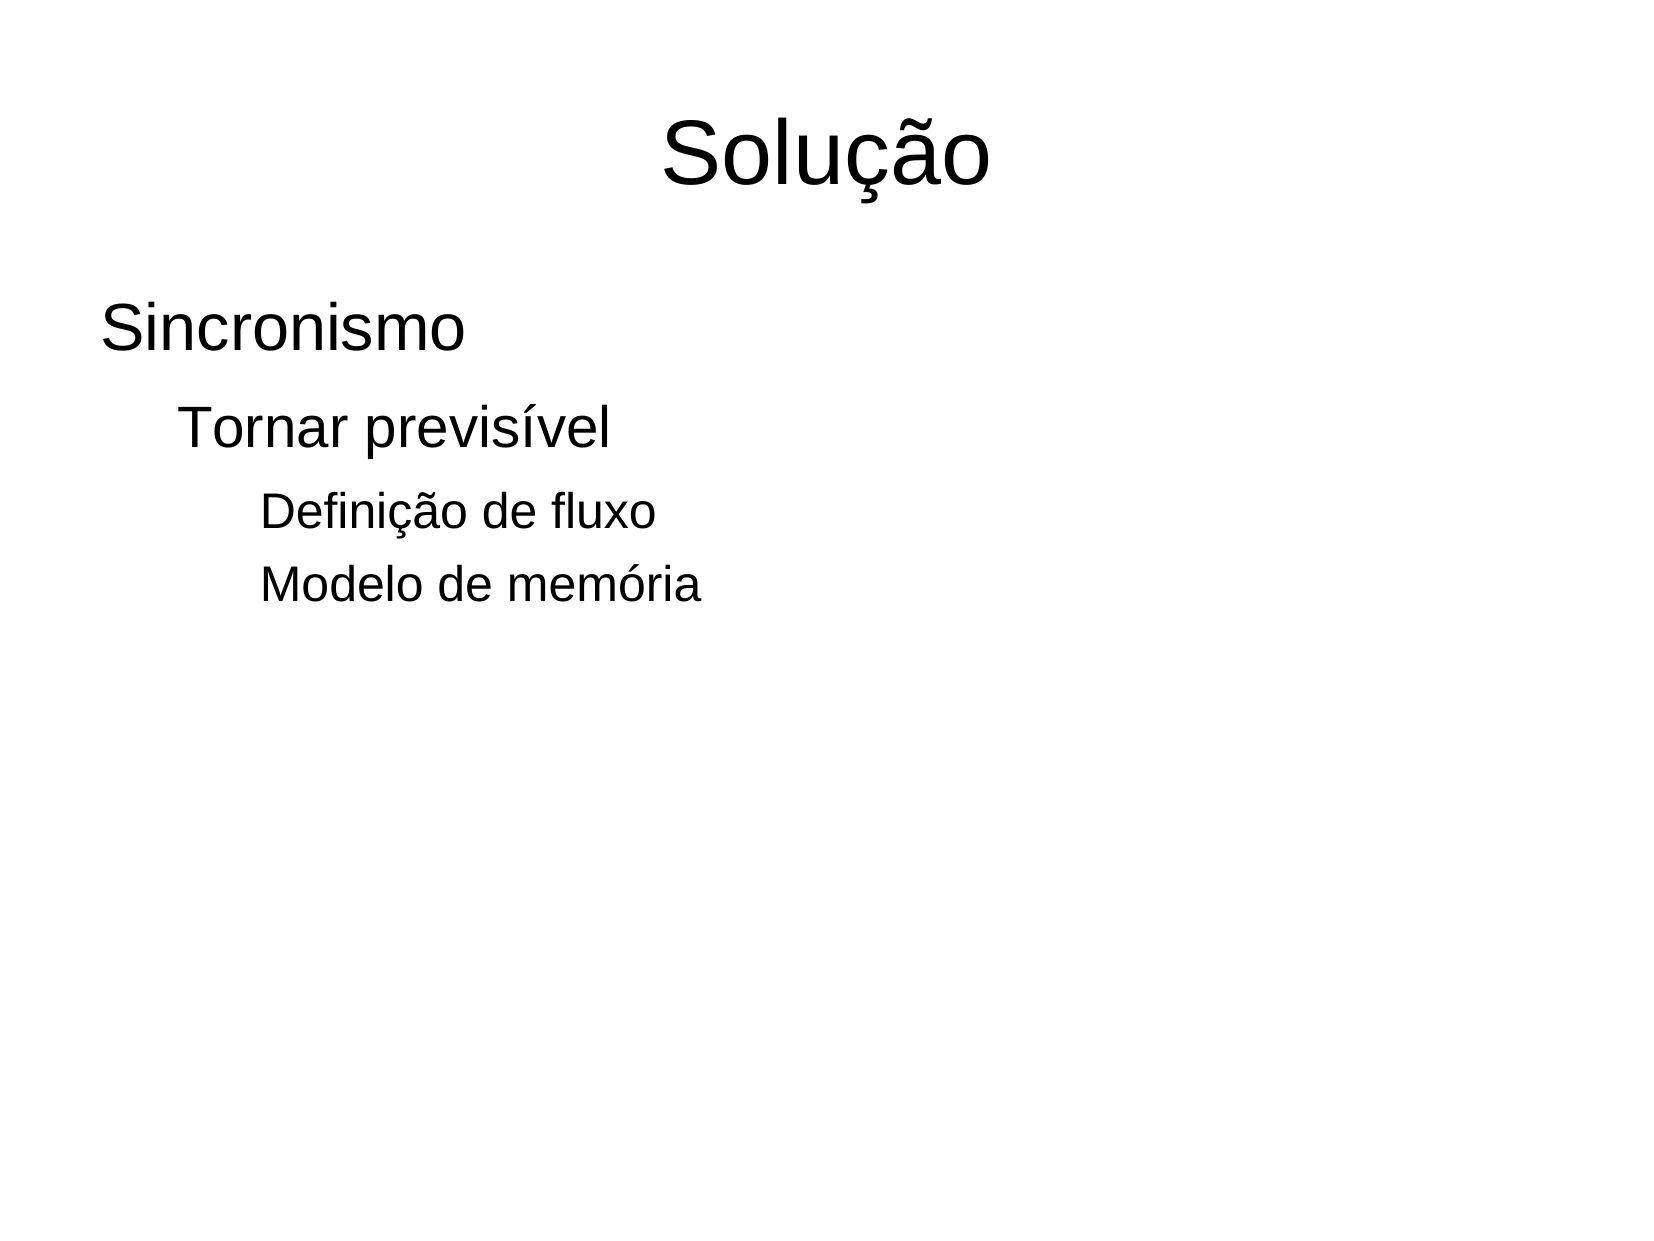

# Solução
Sincronismo
Tornar previsível
Definição de fluxo
Modelo de memória